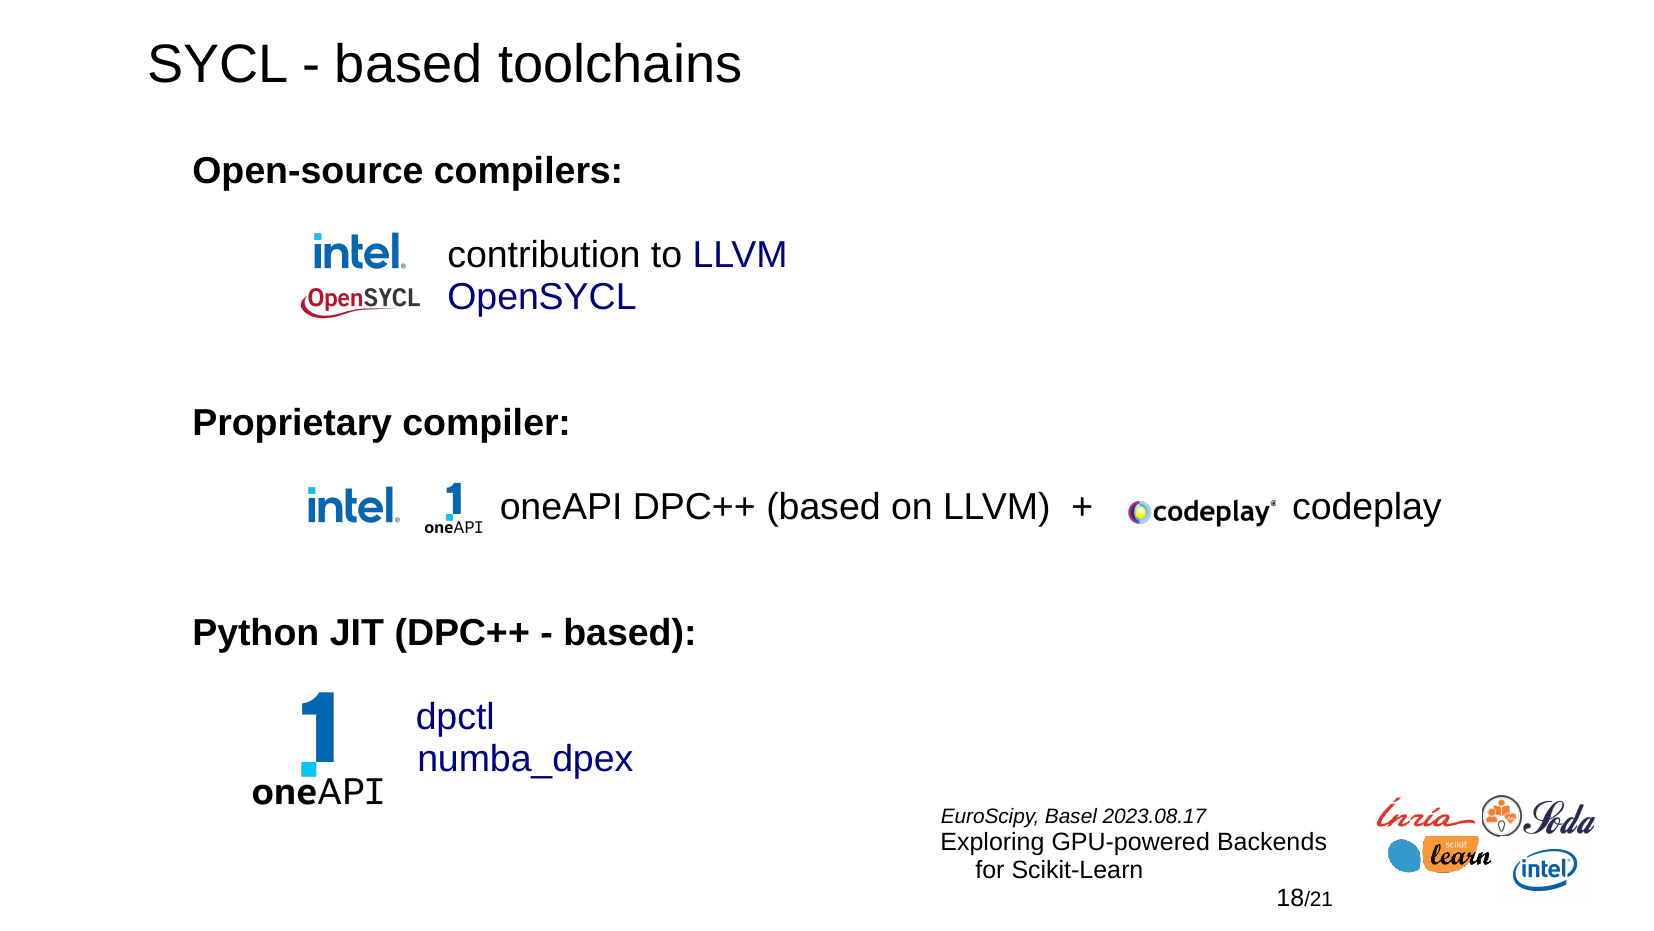

SYCL - based toolchains
Open-source compilers:
		 contribution to LLVM
		 OpenSYCL
Proprietary compiler:
		 oneAPI DPC++ (based on LLVM) + codeplay
Python JIT (DPC++ - based):
		 dpctl
			numba_dpex
 EuroScipy, Basel 2023.08.17
 Exploring GPU-powered Backends
 for Scikit-Learn
 18/21